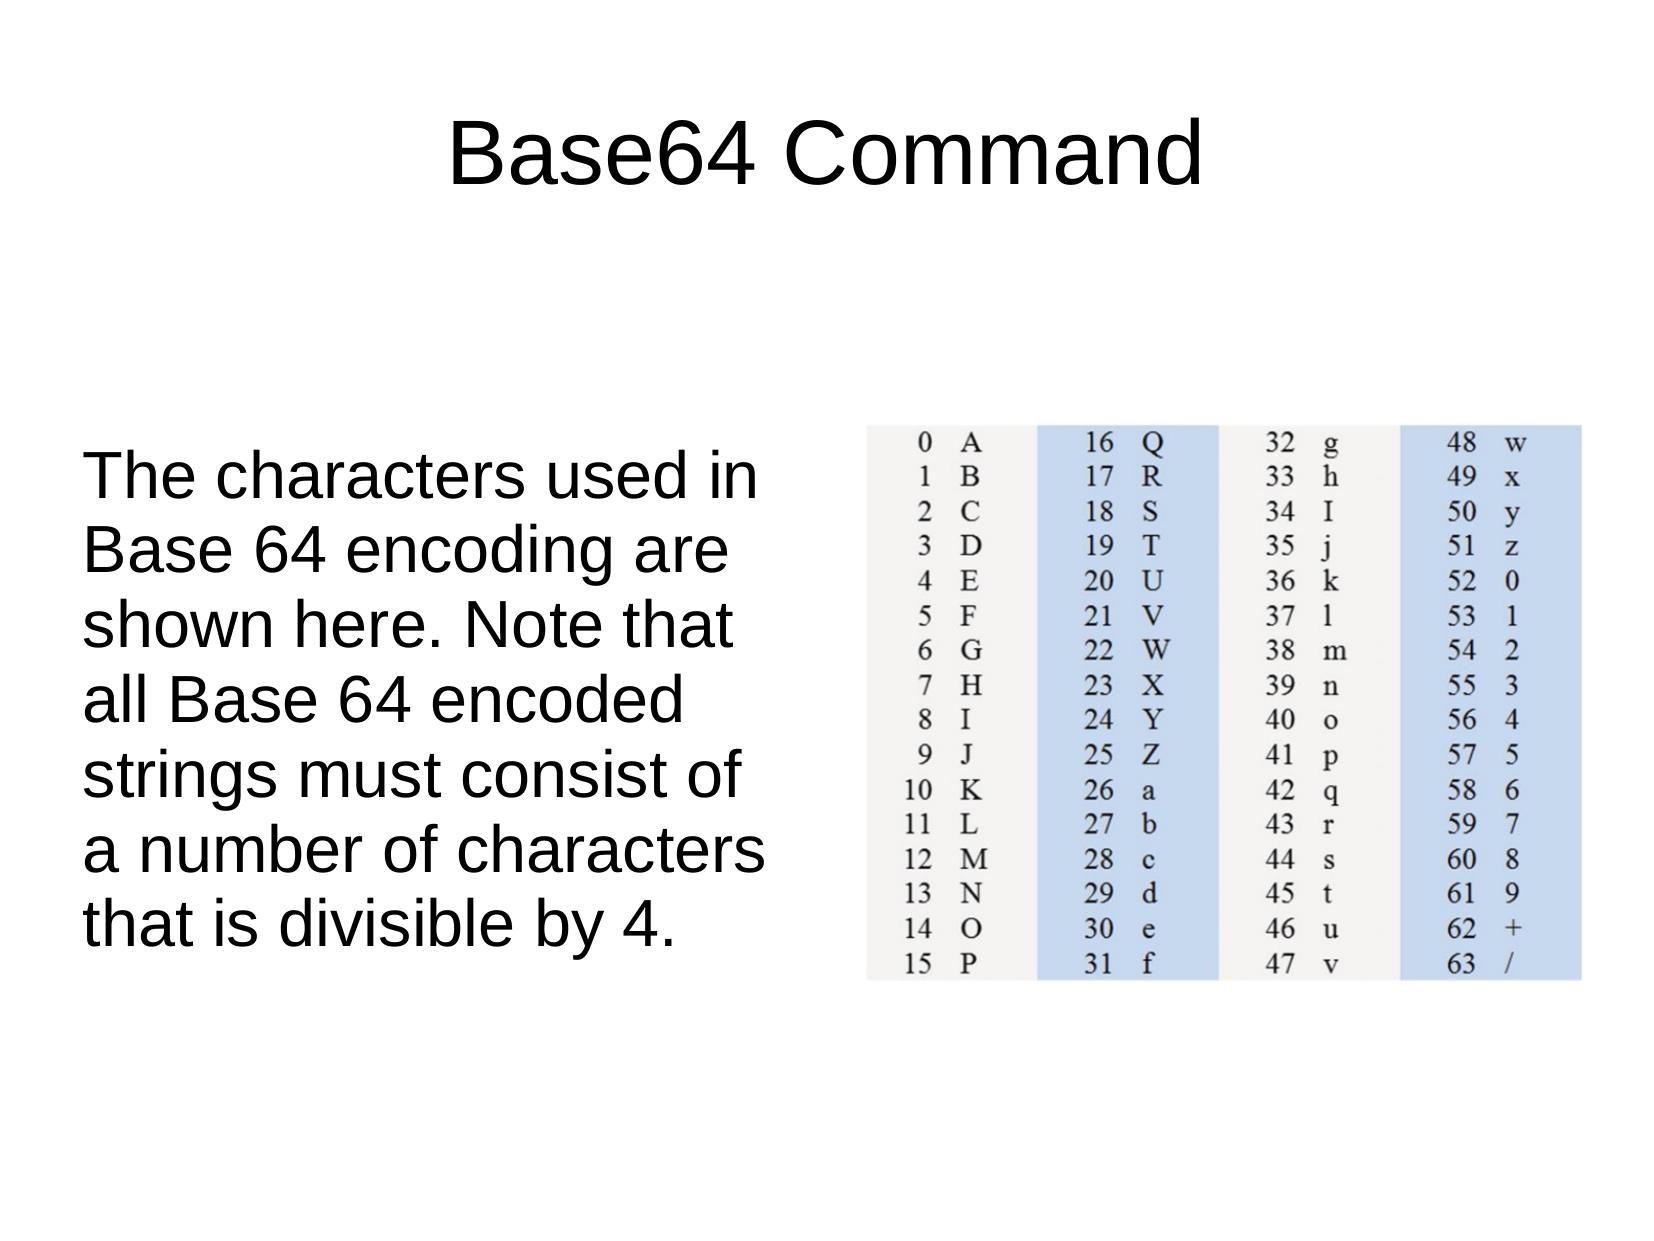

# Base64 Command
The characters used in
Base 64 encoding are
shown here. Note that
all Base 64 encoded
strings must consist of
a number of characters
that is divisible by 4.